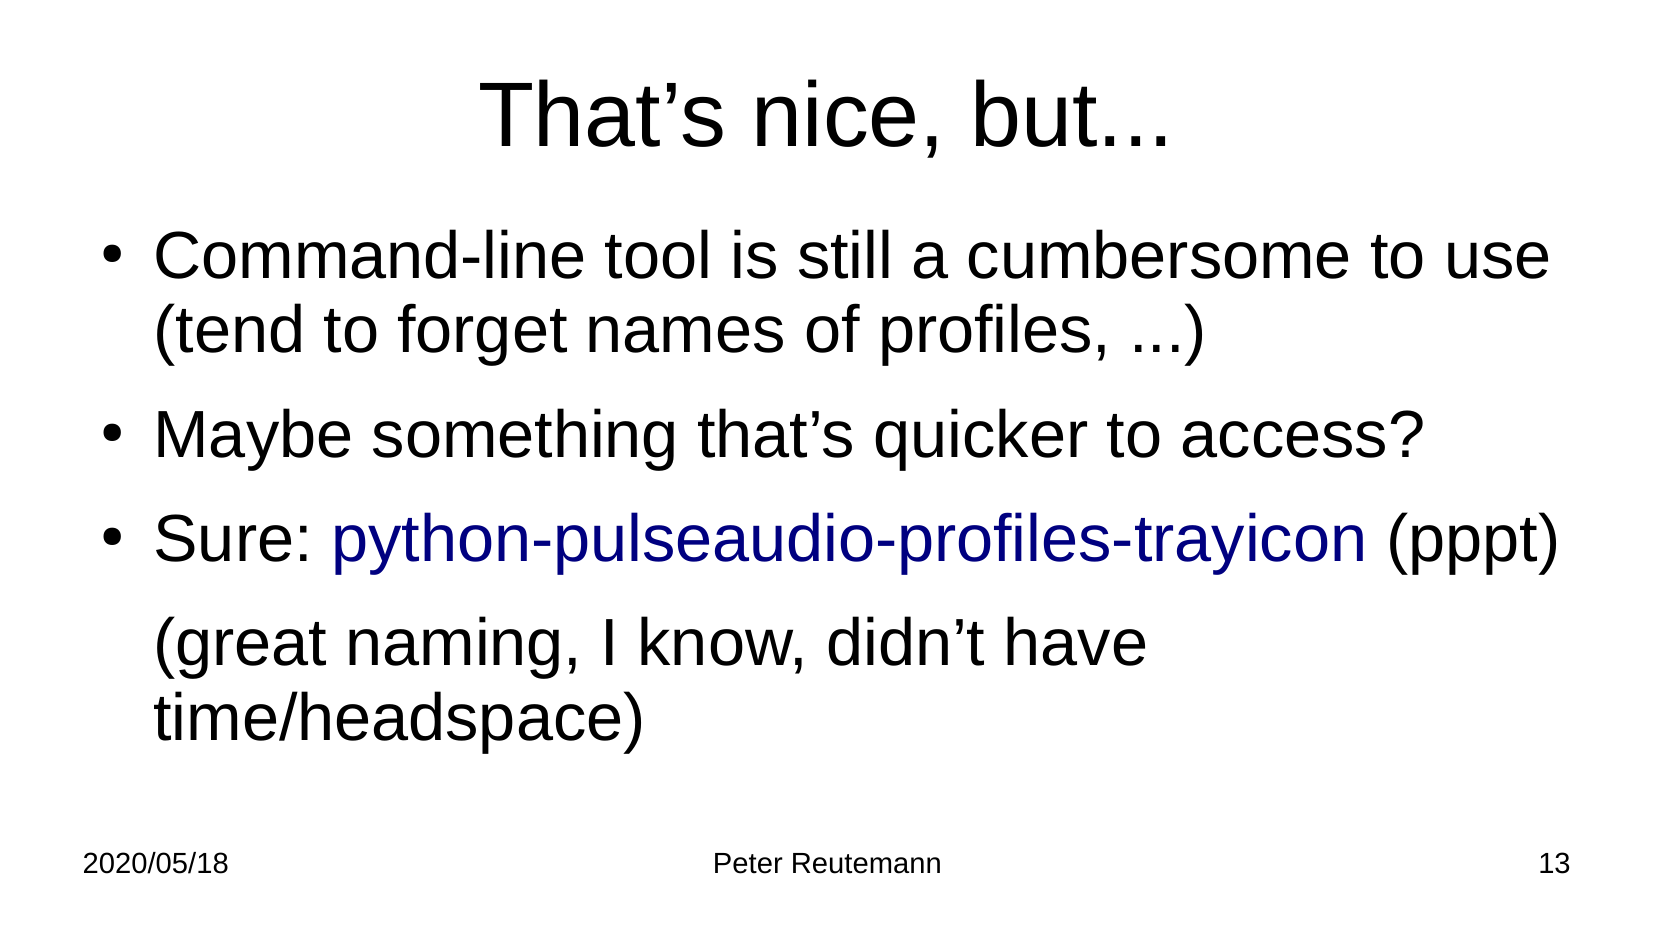

# That’s nice, but...
Command-line tool is still a cumbersome to use (tend to forget names of profiles, ...)
Maybe something that’s quicker to access?
Sure: python-pulseaudio-profiles-trayicon (pppt)
(great naming, I know, didn’t have time/headspace)
2020/05/18
Peter Reutemann
13